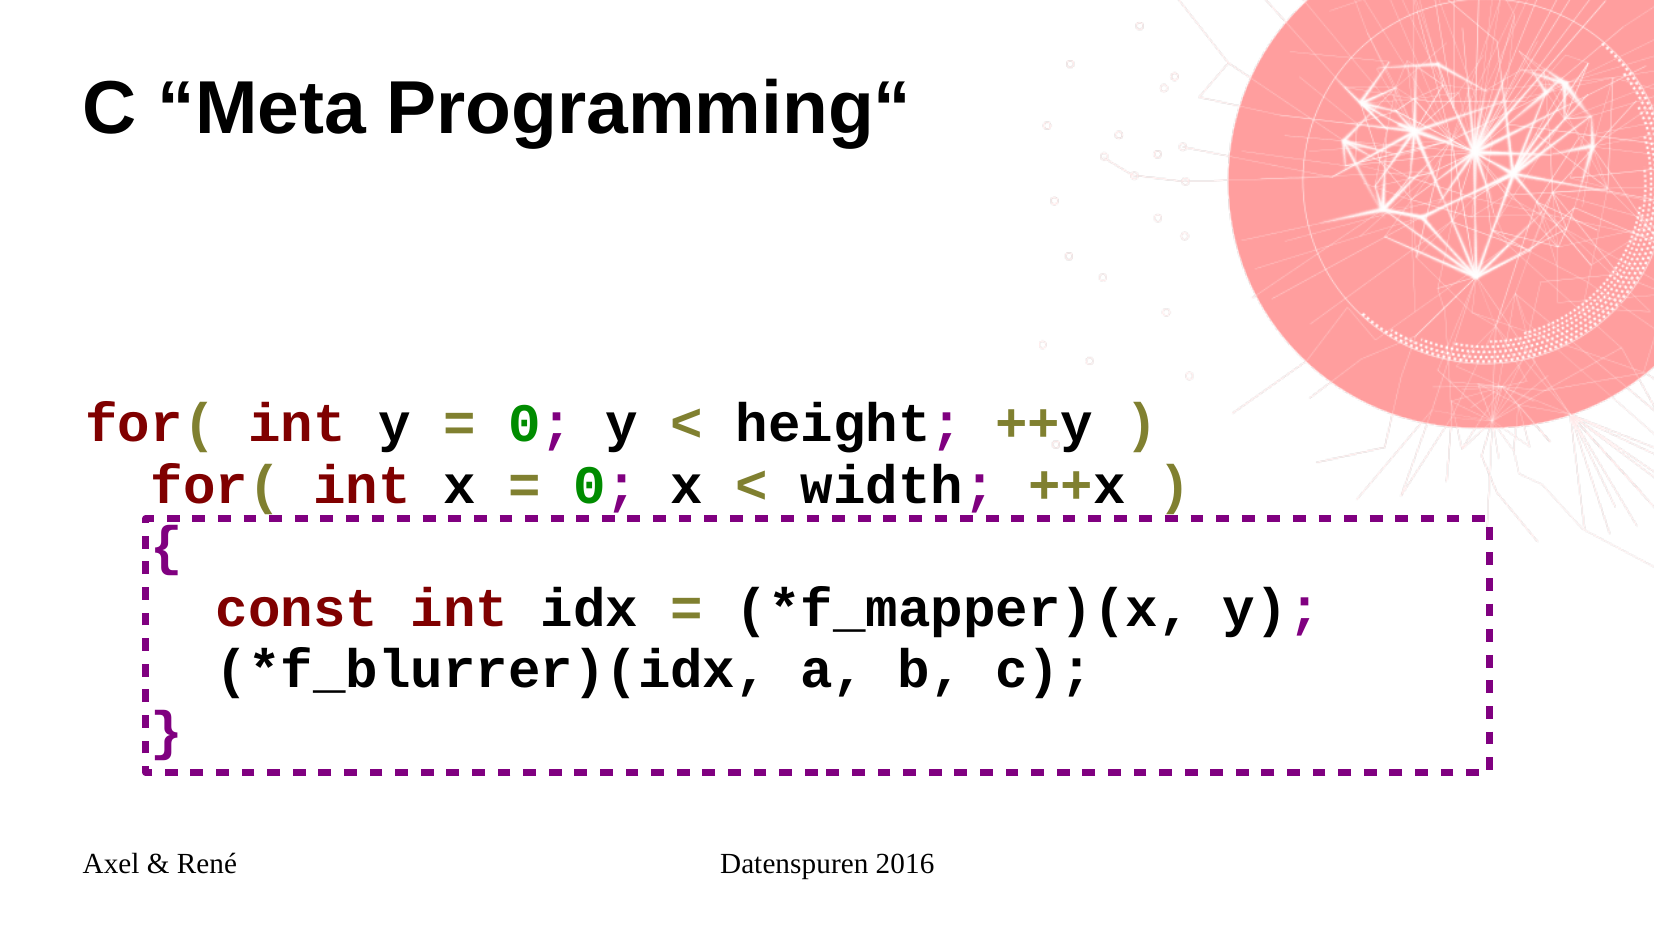

# C “Meta Programming“
for( int y = 0; y < height; ++y )
 for( int x = 0; x < width; ++x )
 {
 const int idx = (*f_mapper)(x, y);
 (*f_blurrer)(idx, a, b, c);
 }